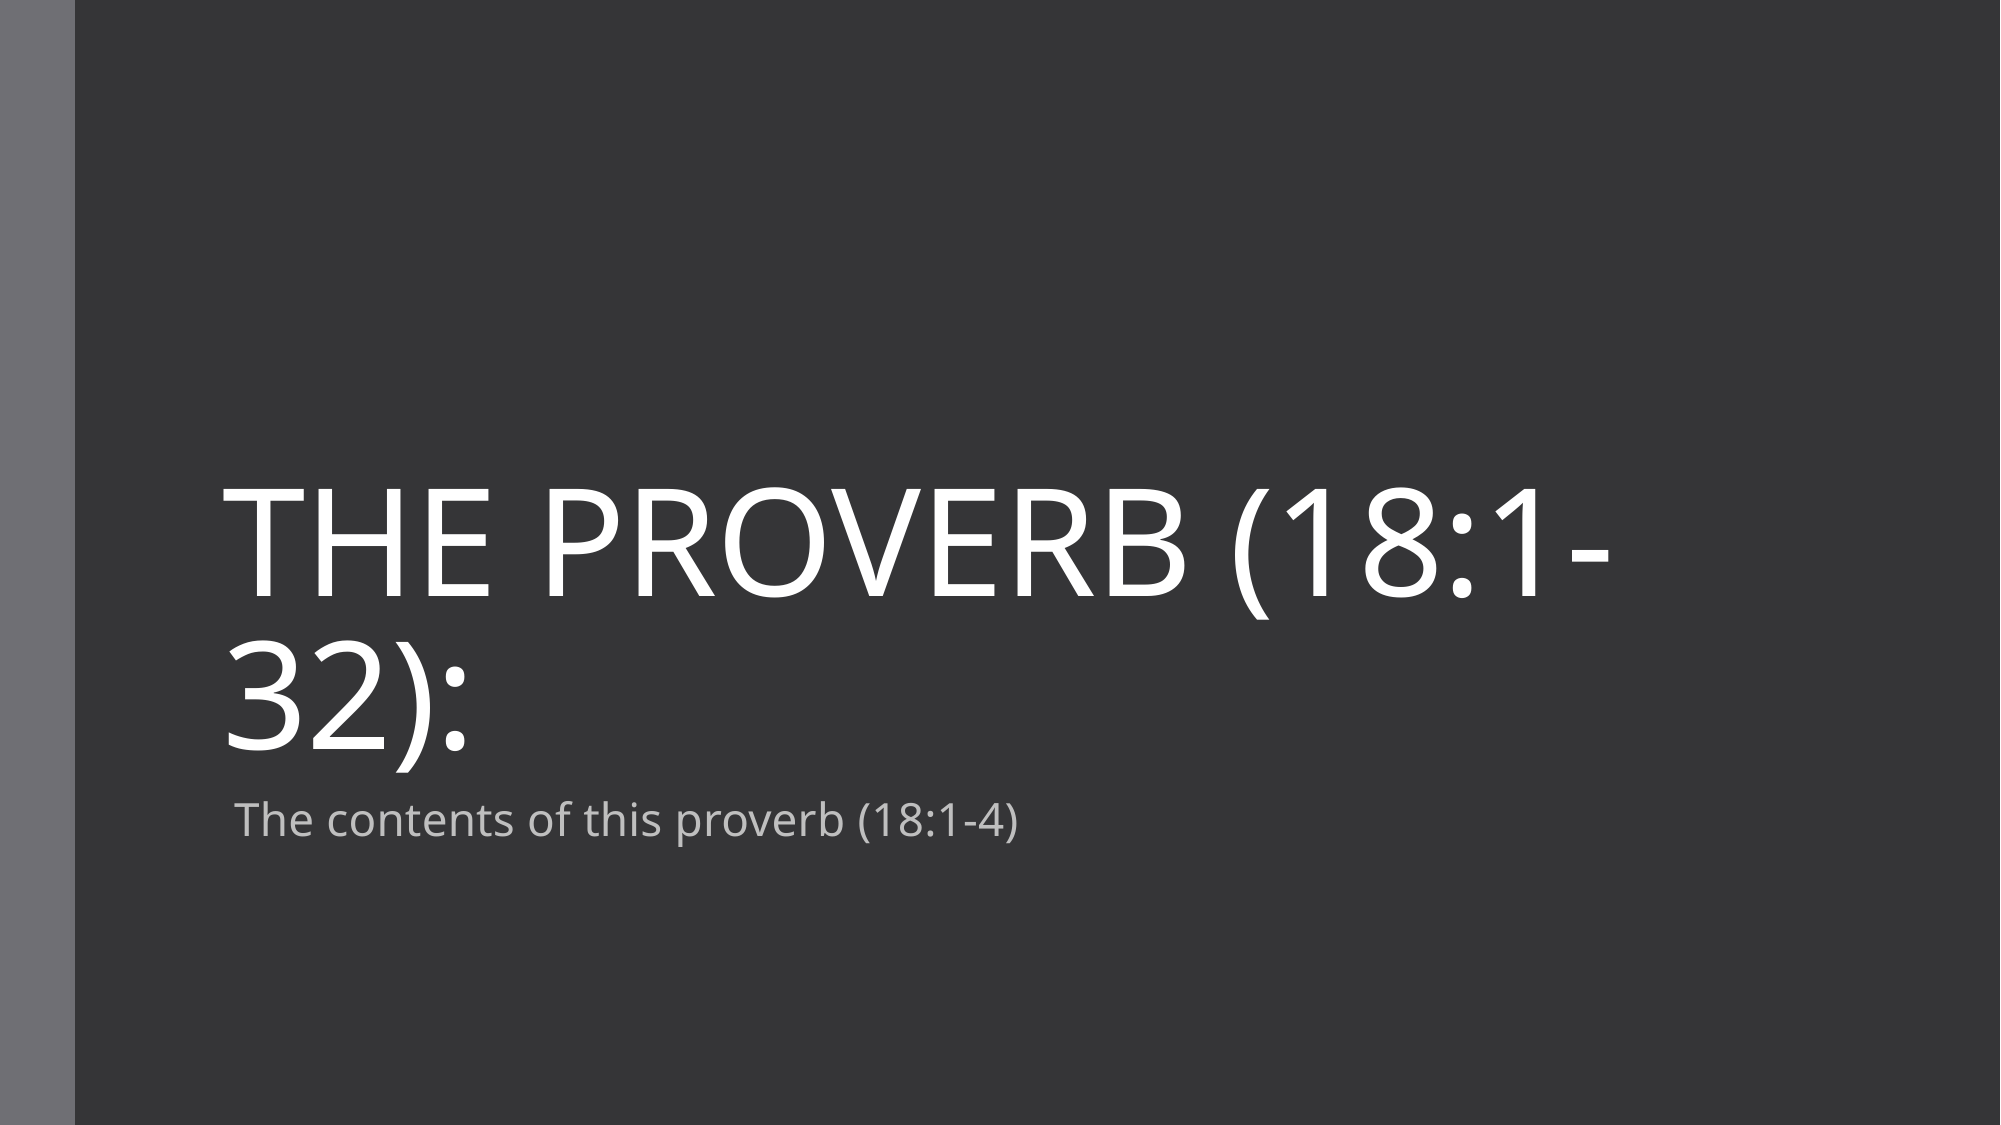

# THE PROVERB (18:1-32):
 The contents of this proverb (18:1-4)